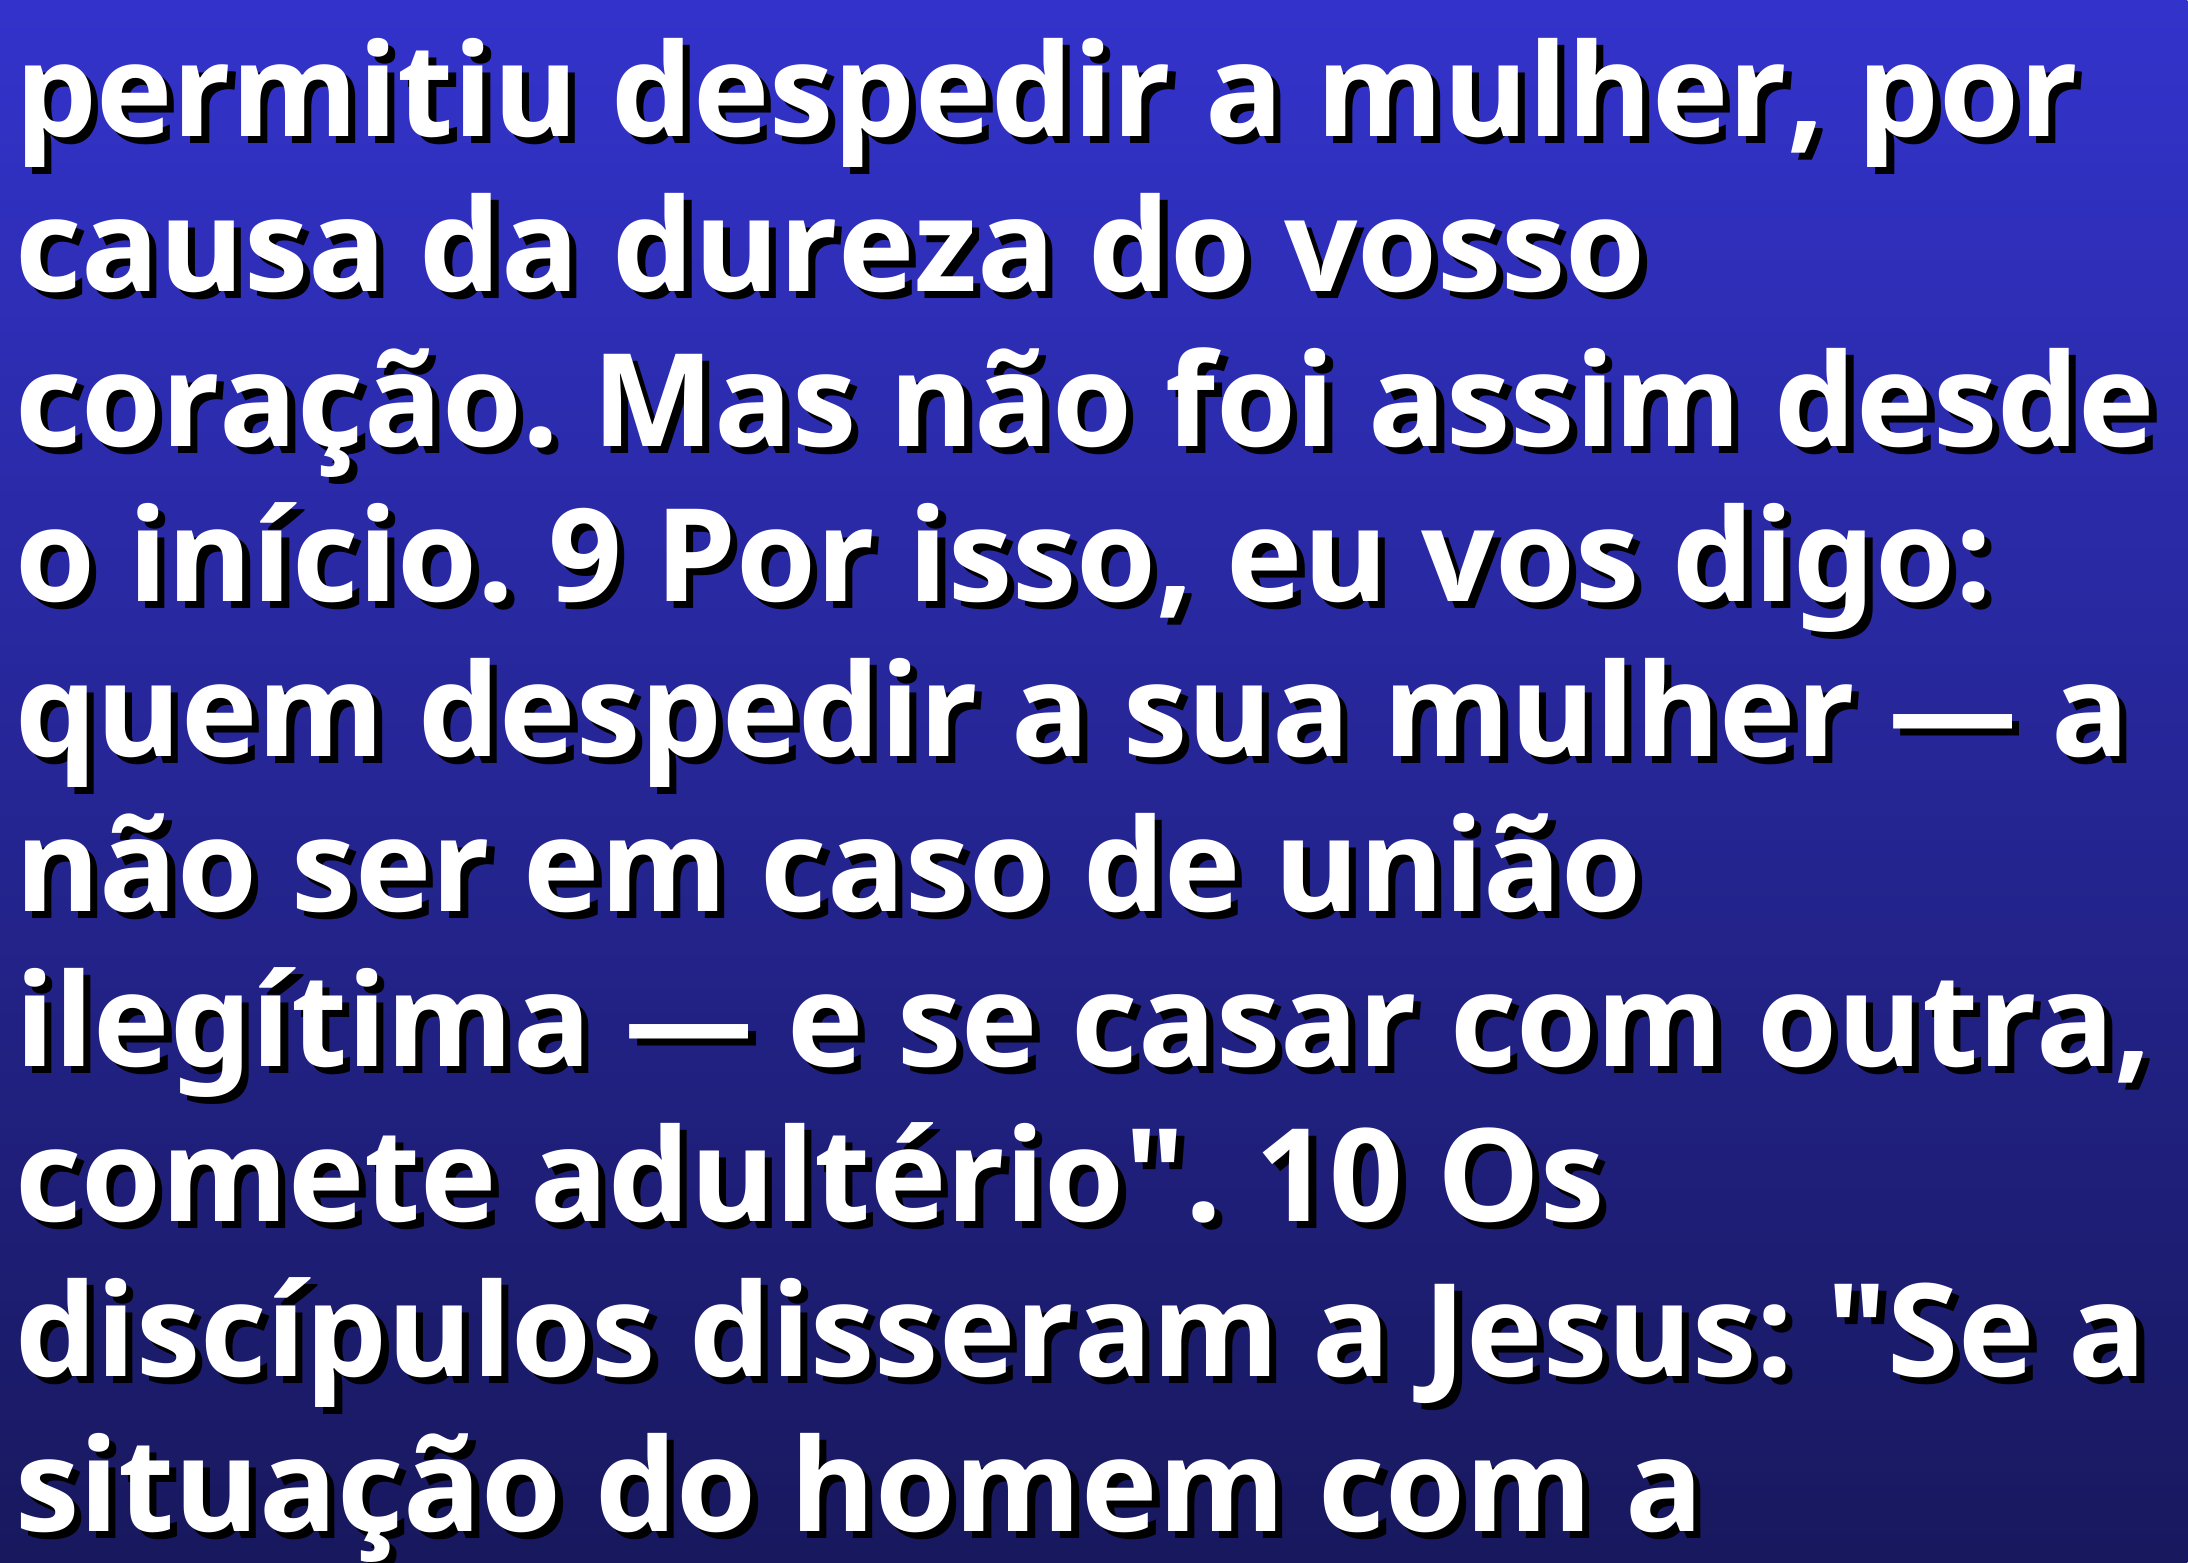

permitiu despedir a mulher, por causa da dureza do vosso coração. Mas não foi assim desde o início. 9 Por isso, eu vos digo: quem despedir a sua mulher — a não ser em caso de união ilegítima — e se casar com outra, comete adultério". 10 Os discípulos disseram a Jesus: "Se a situação do homem com a mulher é assim, não vale a pena casar-se". 11 Jesus respondeu: "Nem todos são capazes de entender isso, a não ser aqueles a quem é concedido. 12 Com efeito, existem homens incapazes para o casamento, porque nasceram assim; outros, porque os homens assim os fizeram; outros, ainda, se fizeram incapazes disso por causa do Reino dos Céus. Quem puder entender, entenda".